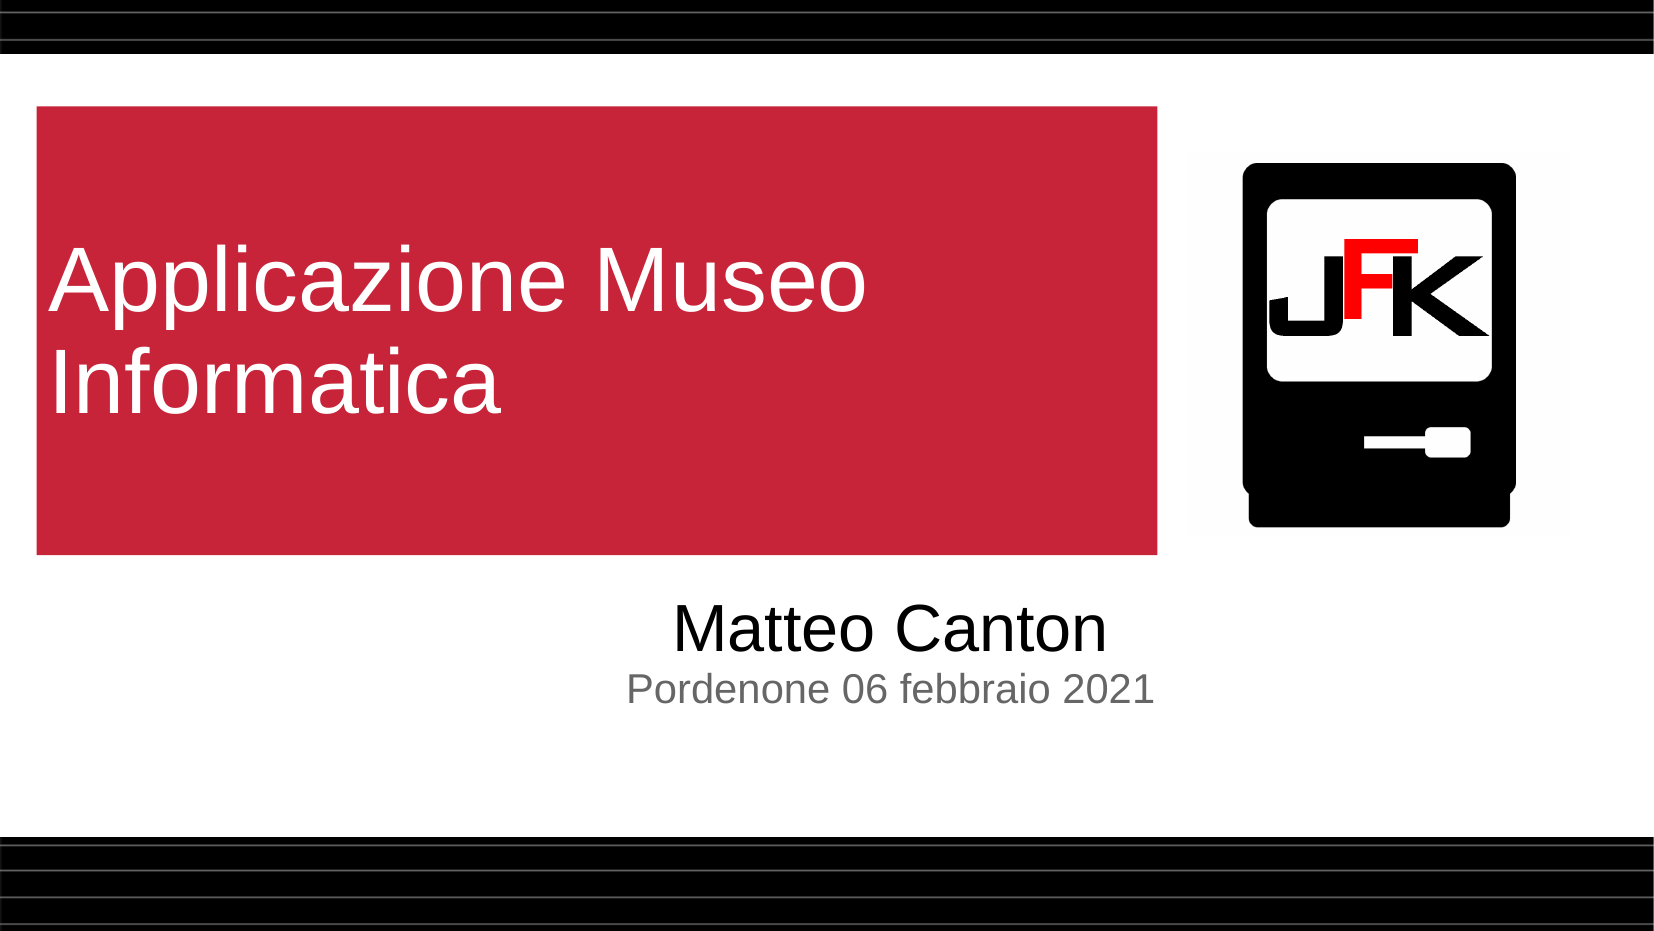

# Applicazione Museo Informatica
Matteo Canton
Pordenone 06 febbraio 2021